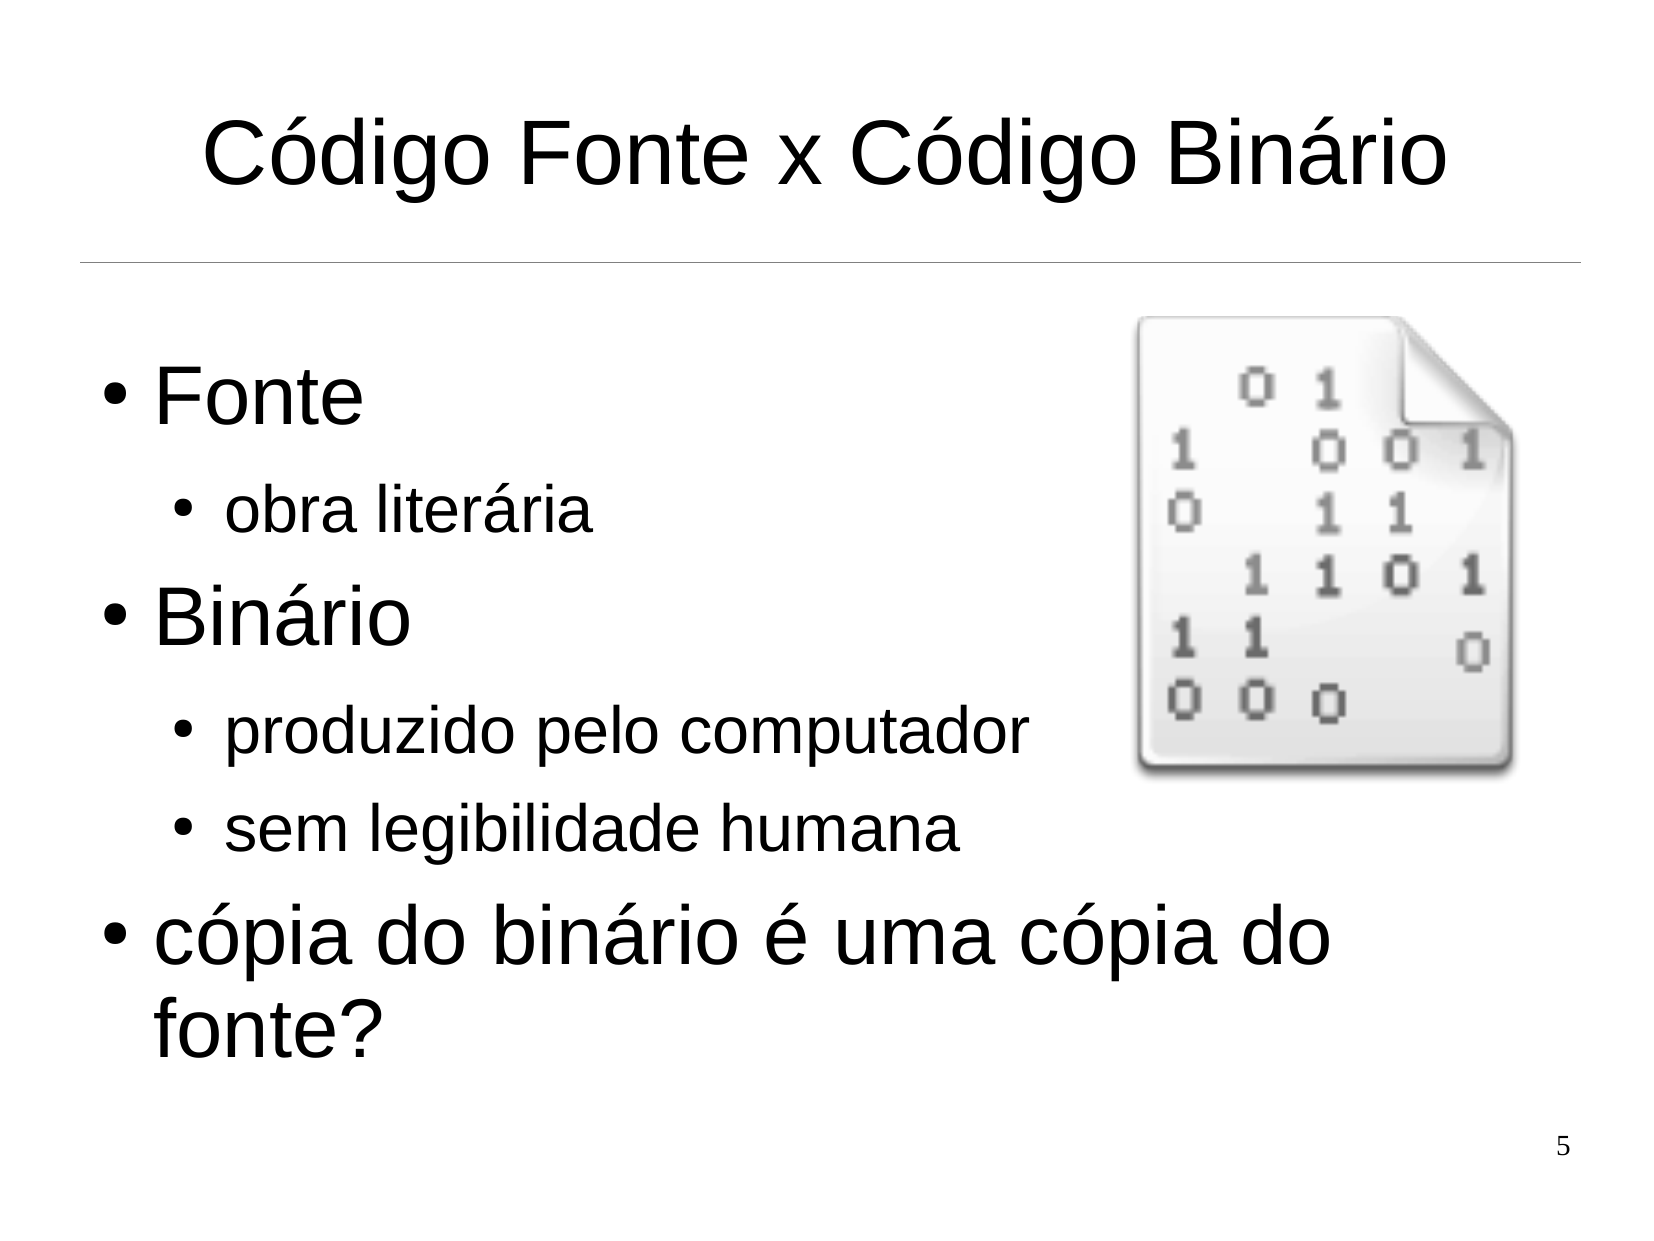

# Código Fonte x Código Binário
Fonte
obra literária
Binário
produzido pelo computador
sem legibilidade humana
cópia do binário é uma cópia do fonte?
5